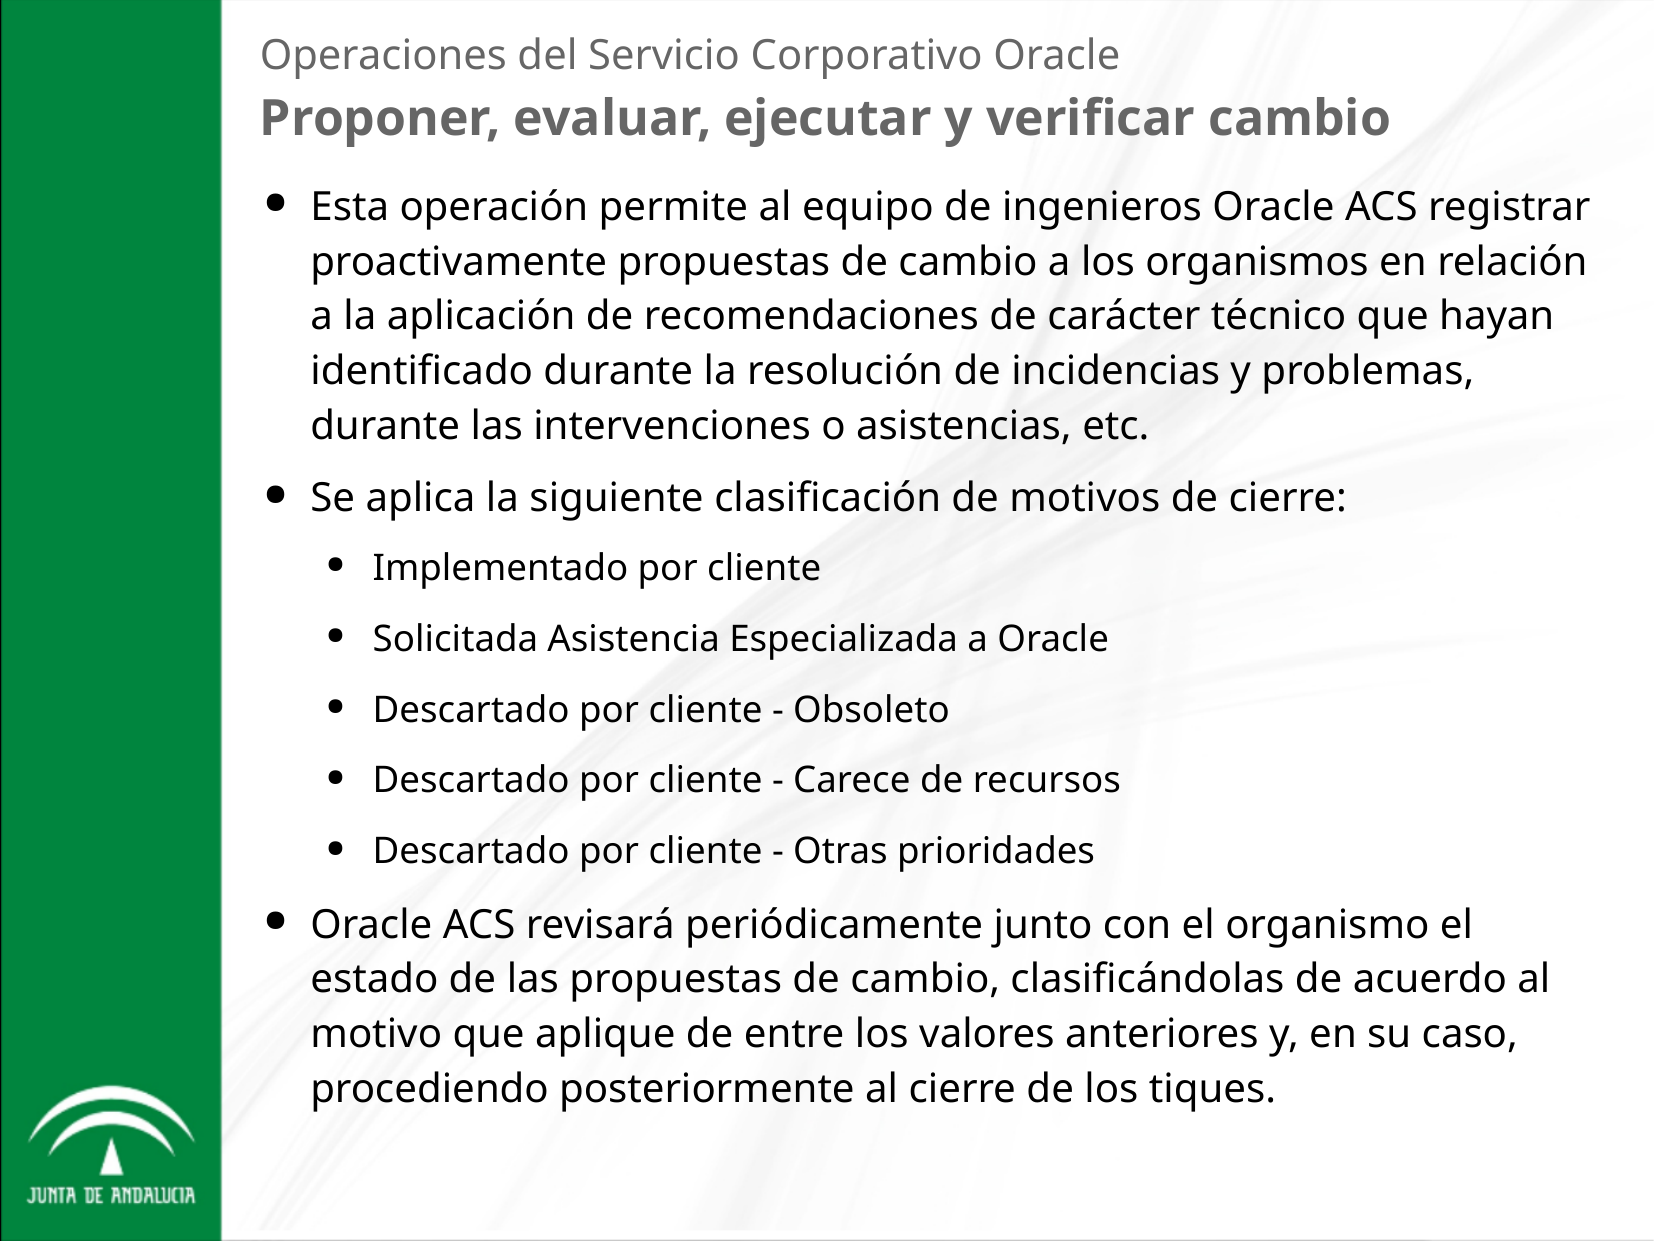

Operaciones del Servicio Corporativo Oracle
Proponer, evaluar, ejecutar y verificar cambio
# Esta operación permite al equipo de ingenieros Oracle ACS registrar proactivamente propuestas de cambio a los organismos en relación a la aplicación de recomendaciones de carácter técnico que hayan identificado durante la resolución de incidencias y problemas, durante las intervenciones o asistencias, etc.
Se aplica la siguiente clasificación de motivos de cierre:
Implementado por cliente
Solicitada Asistencia Especializada a Oracle
Descartado por cliente - Obsoleto
Descartado por cliente - Carece de recursos
Descartado por cliente - Otras prioridades
Oracle ACS revisará periódicamente junto con el organismo el estado de las propuestas de cambio, clasificándolas de acuerdo al motivo que aplique de entre los valores anteriores y, en su caso, procediendo posteriormente al cierre de los tiques.